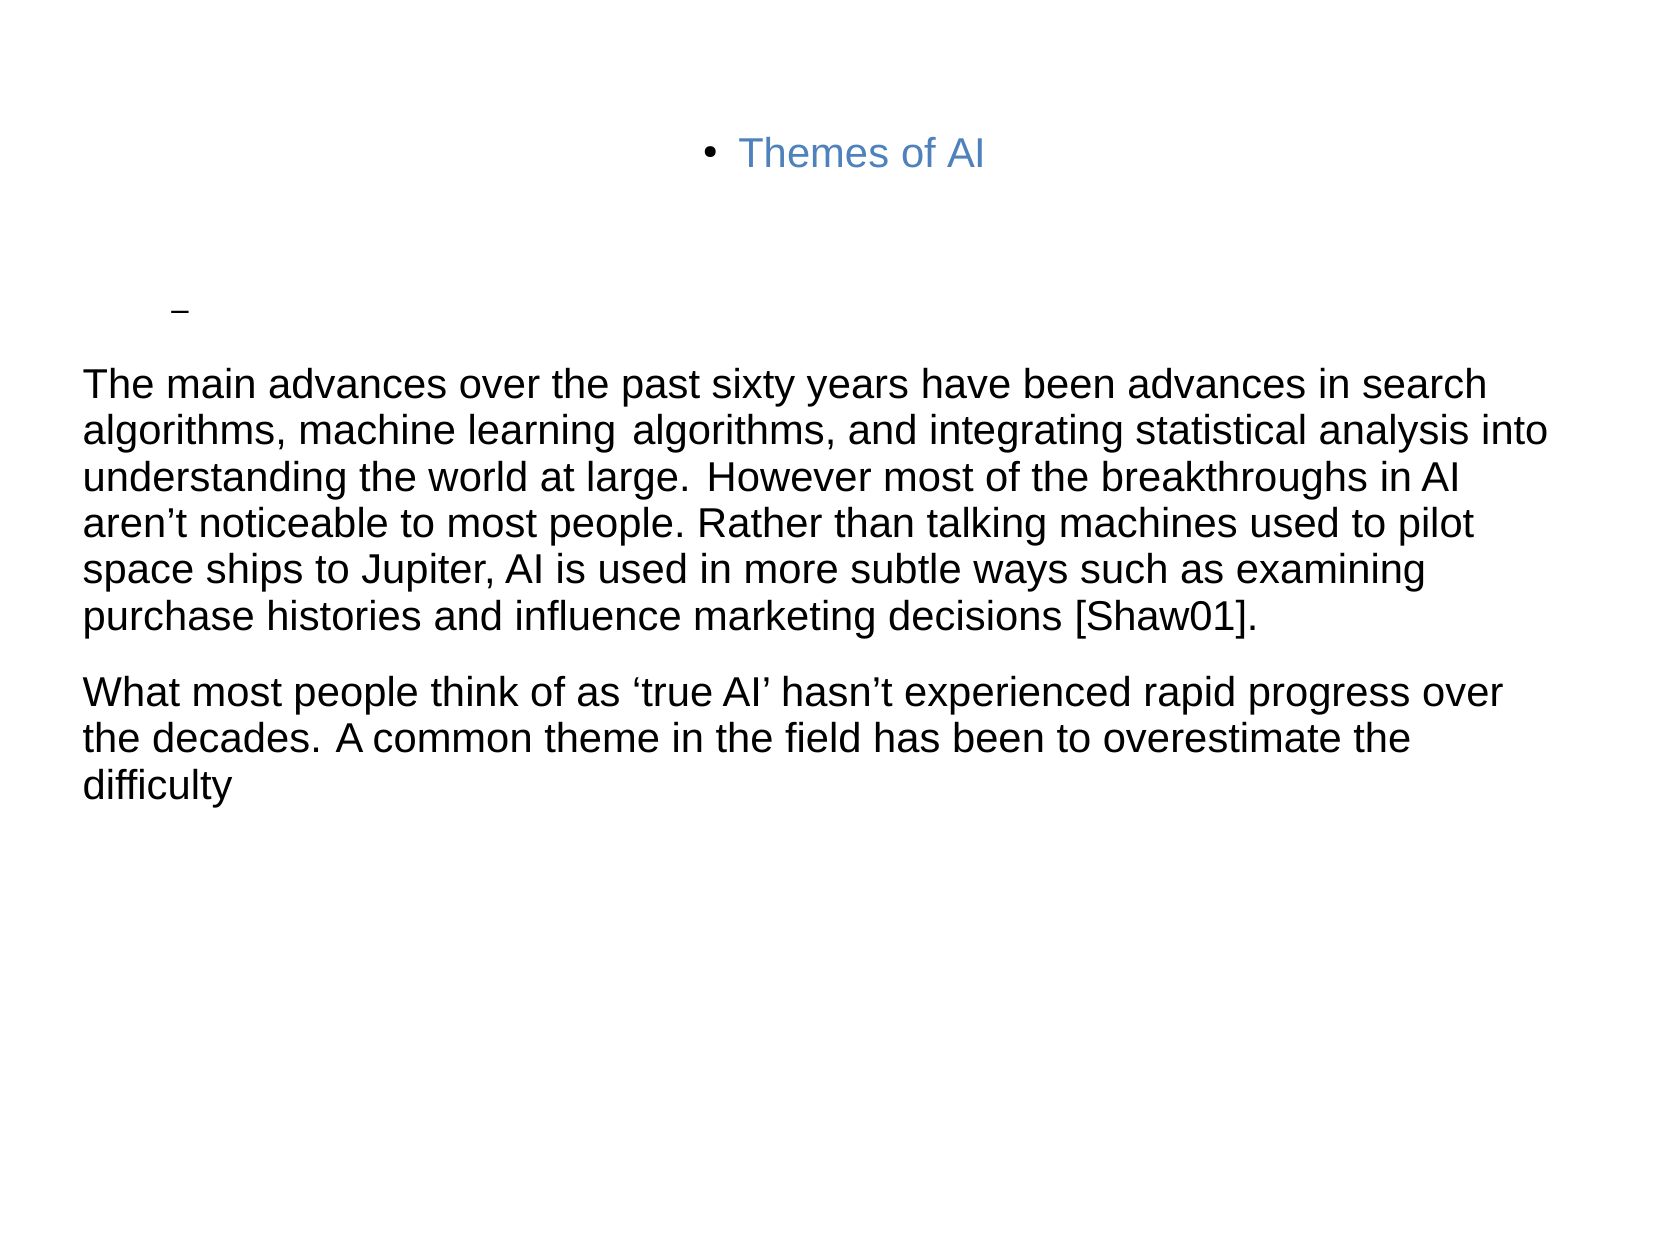

# Themes of AI
The main advances over the past sixty years have been advances in search algorithms, machine learning algorithms, and integrating statistical analysis into understanding the world at large. However most of the breakthroughs in AI aren’t noticeable to most people. Rather than talking machines used to pilot space ships to Jupiter, AI is used in more subtle ways such as examining purchase histories and influence marketing decisions [Shaw01].
What most people think of as ‘true AI’ hasn’t experienced rapid progress over the decades. A common theme in the field has been to overestimate the difficulty